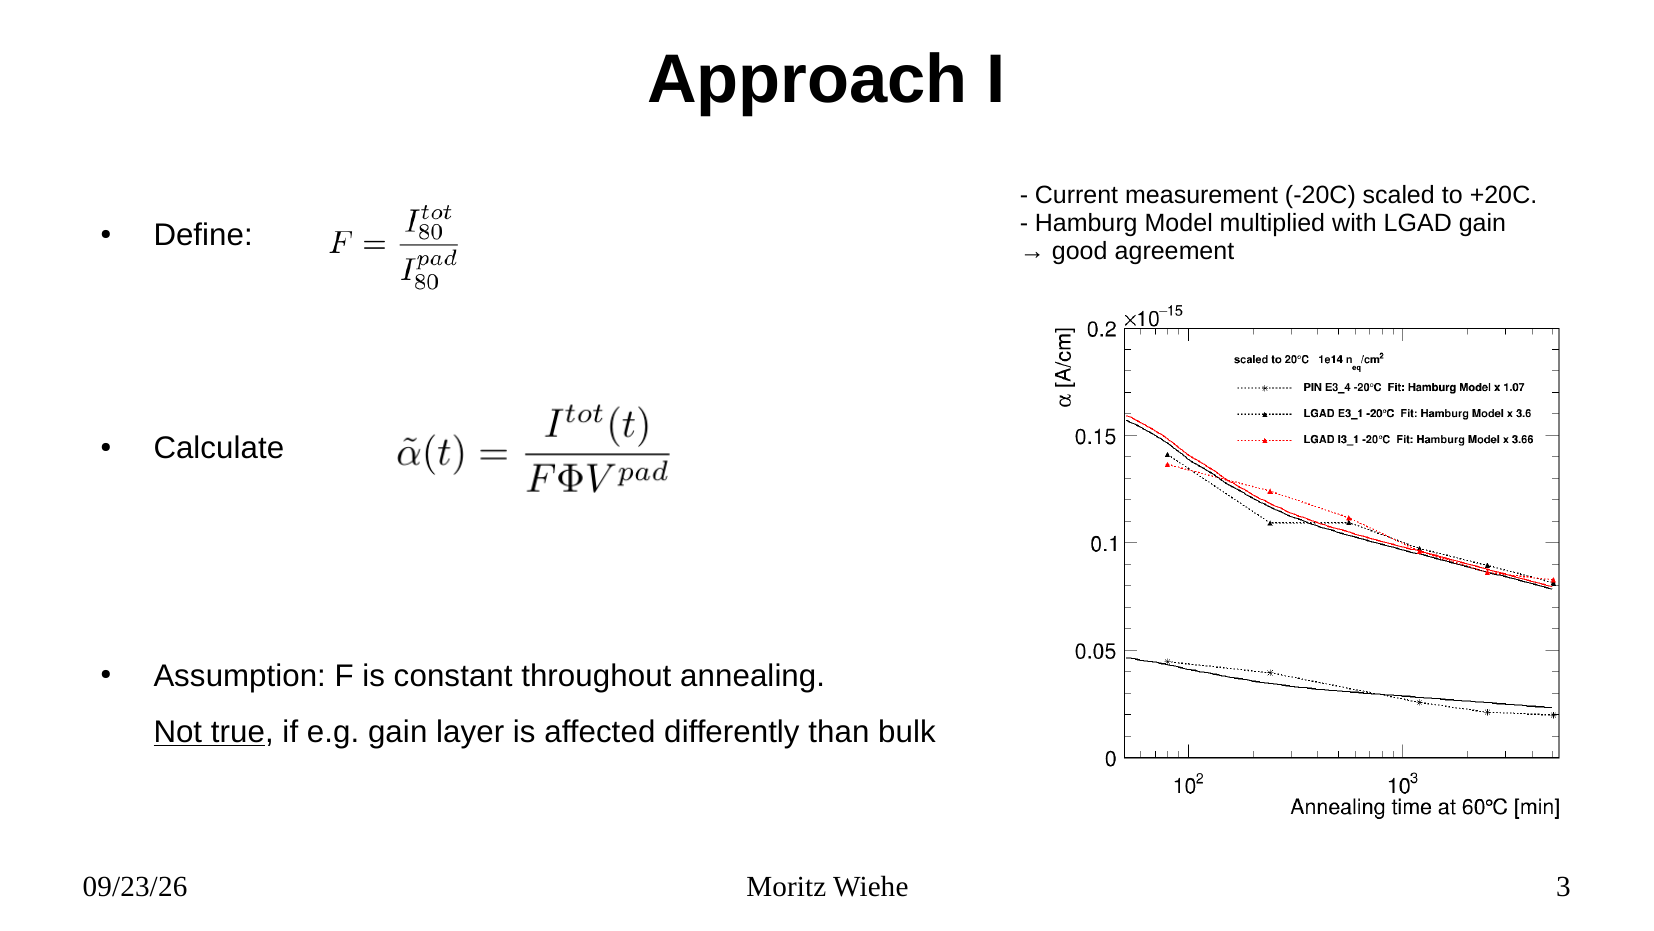

# Approach I
- Current measurement (-20C) scaled to +20C.
- Hamburg Model multiplied with LGAD gain
→ good agreement
Define:
Calculate
Assumption: F is constant throughout annealing.
Not true, if e.g. gain layer is affected differently than bulk
Moritz Wiehe
3